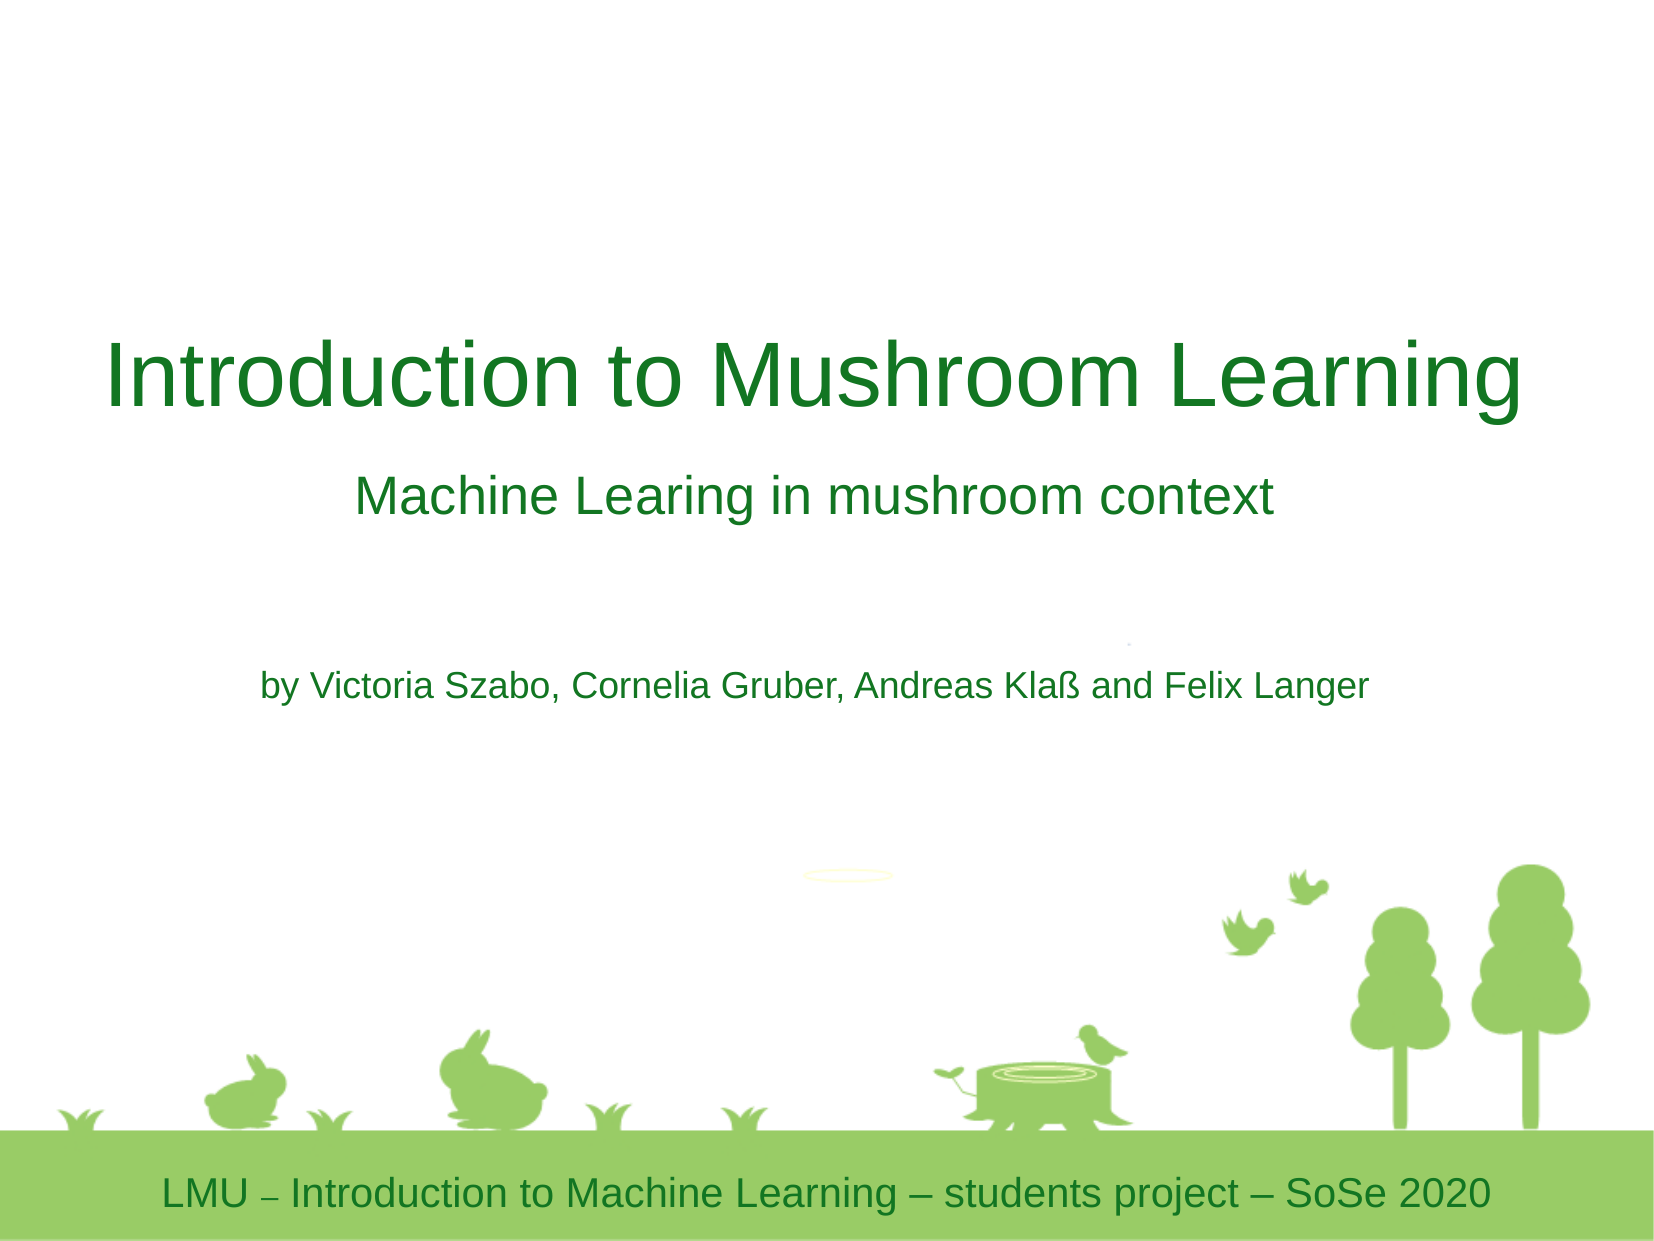

# Introduction to Mushroom Learning
Machine Learing in mushroom context
by Victoria Szabo, Cornelia Gruber, Andreas Klaß and Felix Langer
LMU – Introduction to Machine Learning – students project – SoSe 2020